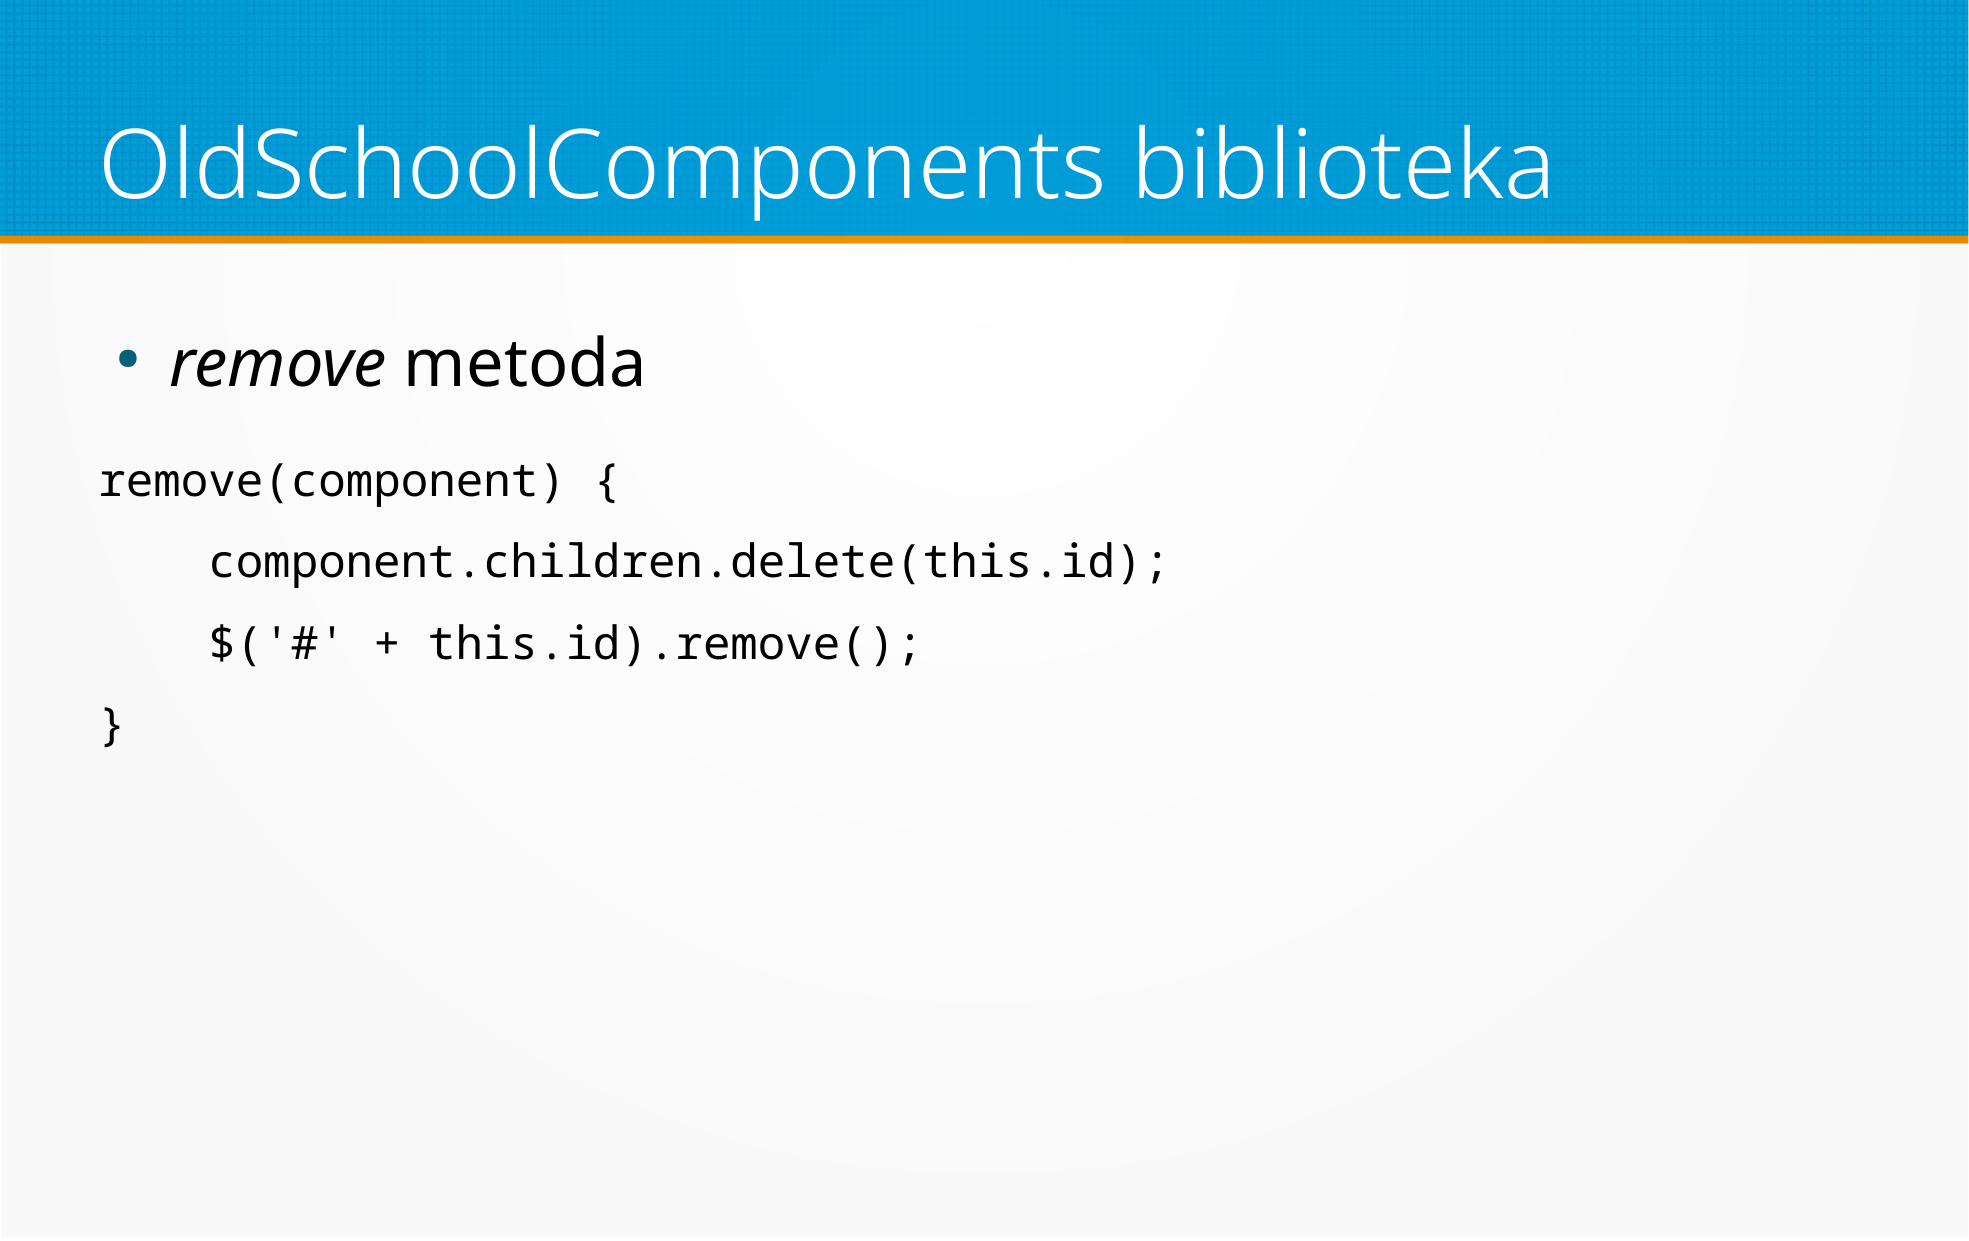

# OldSchoolComponents biblioteka
remove metoda
remove(component) {
 component.children.delete(this.id);
 $('#' + this.id).remove();
}